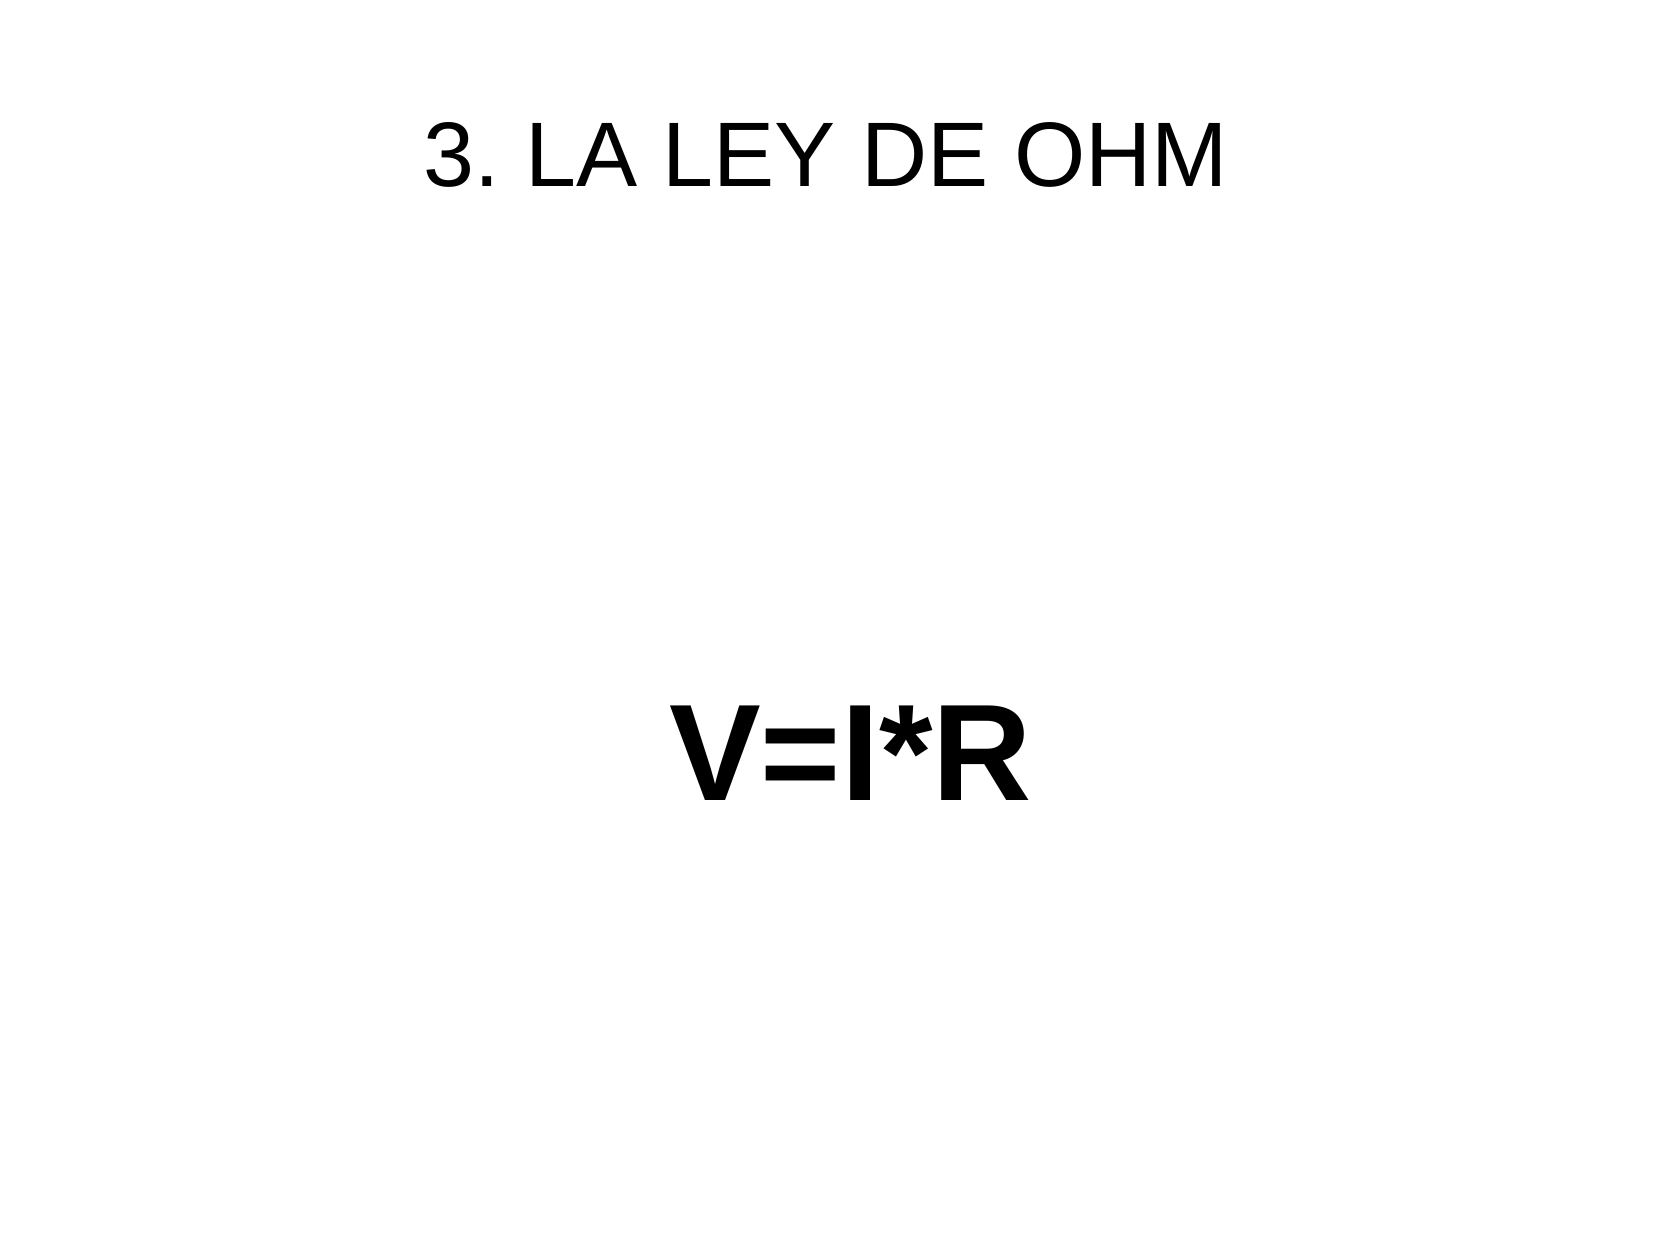

# 3. LA LEY DE OHM
V=I*R